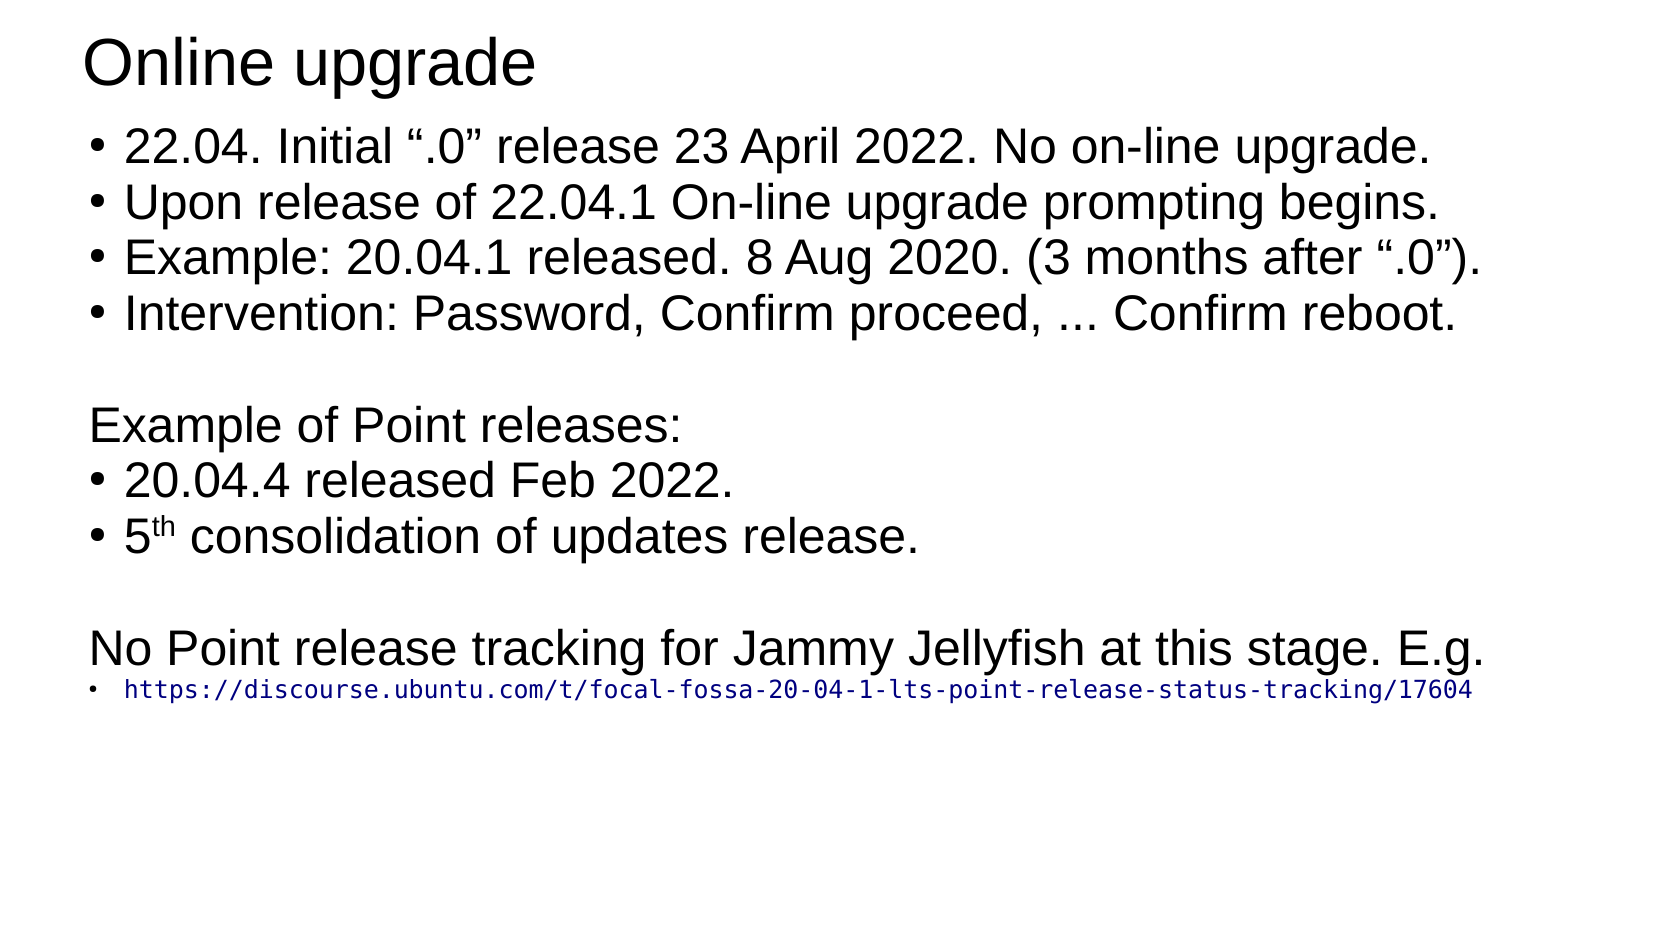

# Online upgrade
22.04. Initial “.0” release 23 April 2022. No on-line upgrade.
Upon release of 22.04.1 On-line upgrade prompting begins.
Example: 20.04.1 released. 8 Aug 2020. (3 months after “.0”).
Intervention: Password, Confirm proceed, ... Confirm reboot.
Example of Point releases:
20.04.4 released Feb 2022.
5th consolidation of updates release.
No Point release tracking for Jammy Jellyfish at this stage. E.g.
https://discourse.ubuntu.com/t/focal-fossa-20-04-1-lts-point-release-status-tracking/17604